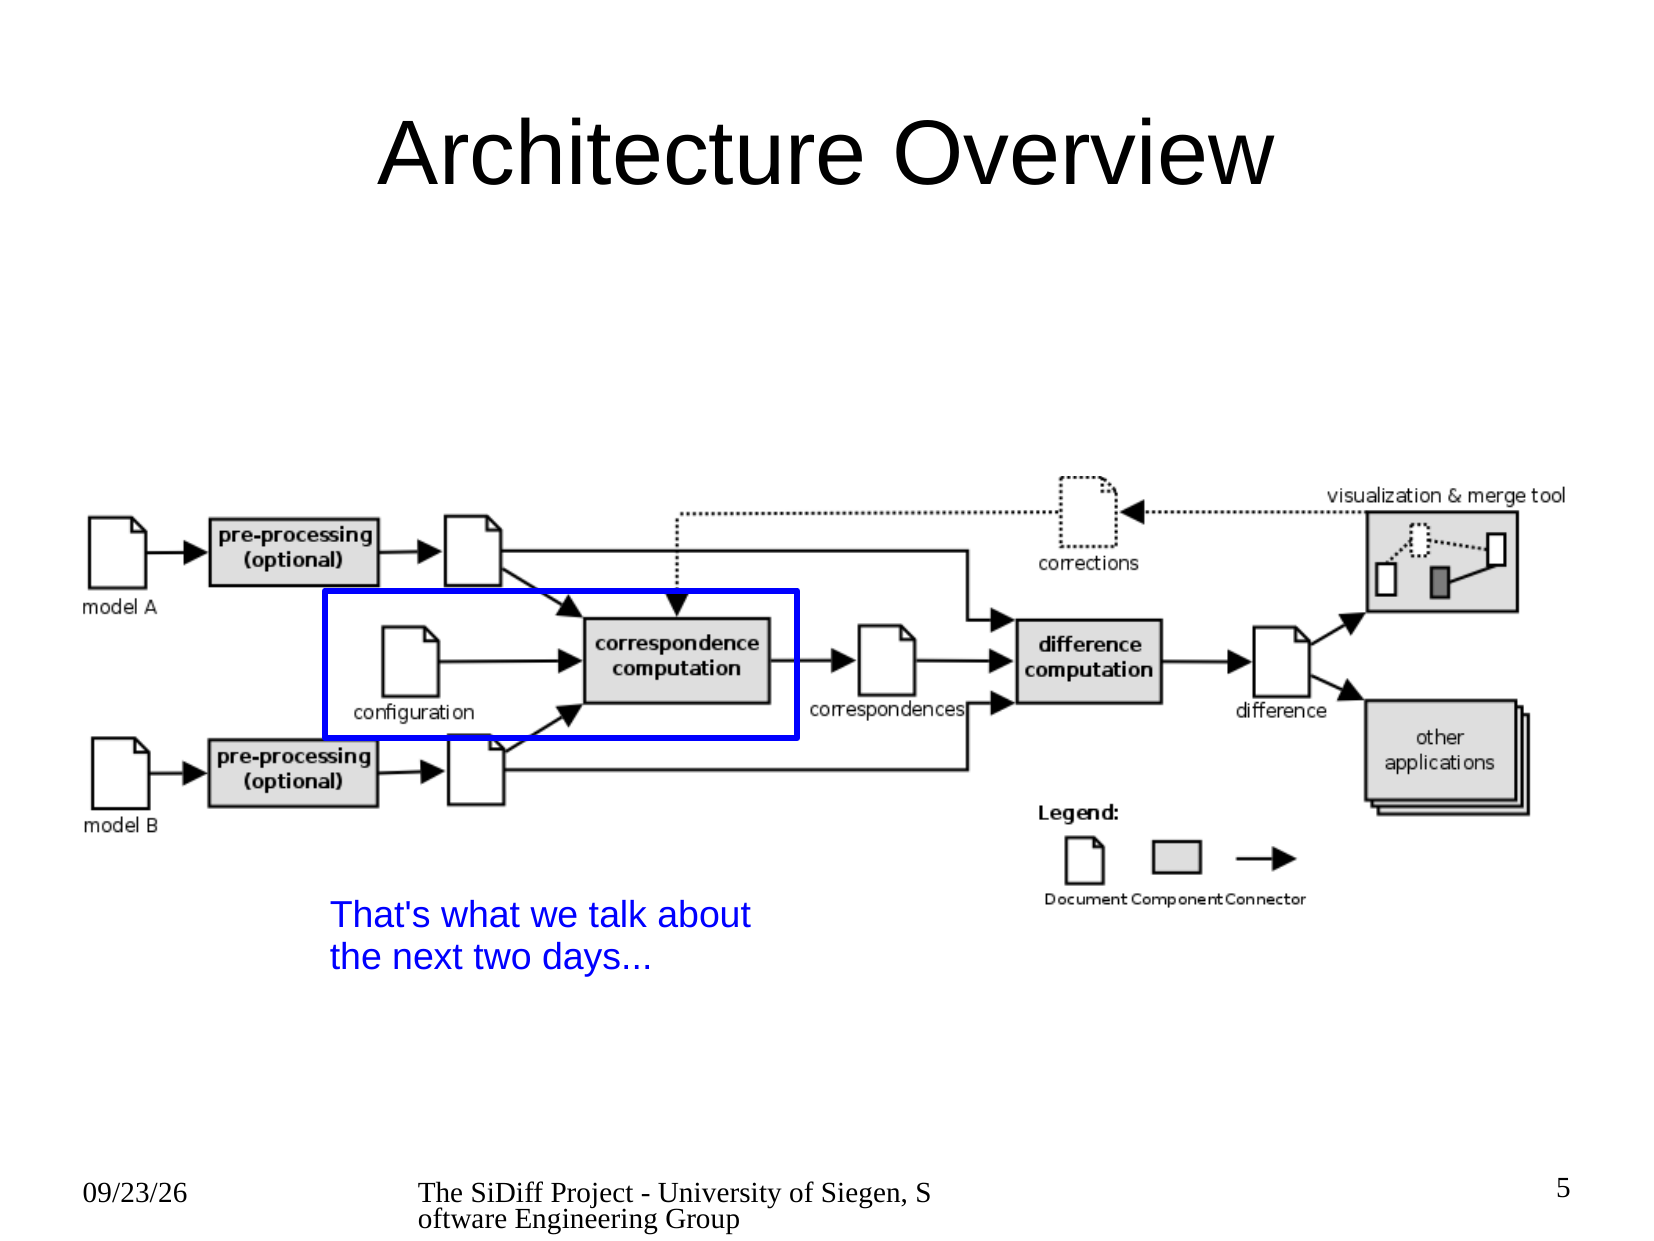

# Architecture Overview
That's what we talk about
the next two days...
5
The SiDiff Project - University of Siegen, Software Engineering Group